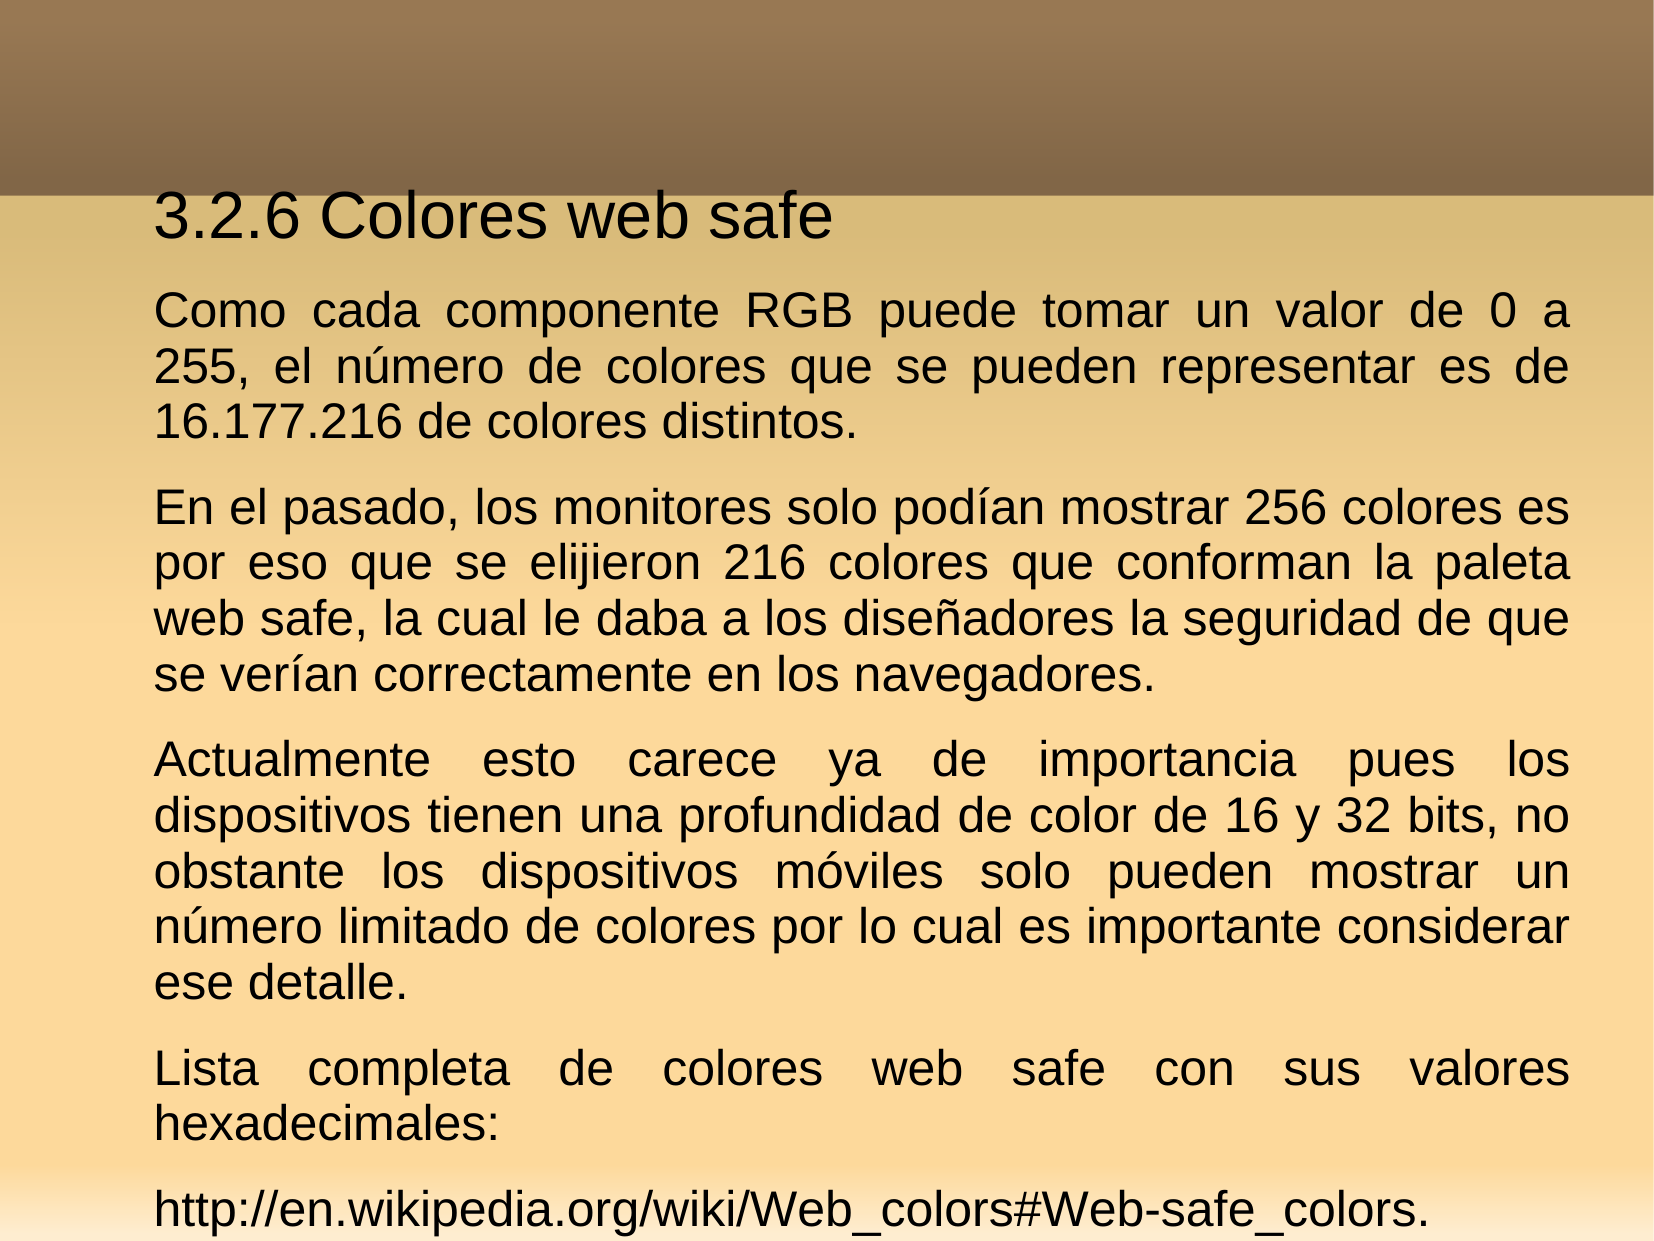

# 3.2.6 Colores web safe
Como cada componente RGB puede tomar un valor de 0 a 255, el número de colores que se pueden representar es de 16.177.216 de colores distintos.
En el pasado, los monitores solo podían mostrar 256 colores es por eso que se elijieron 216 colores que conforman la paleta web safe, la cual le daba a los diseñadores la seguridad de que se verían correctamente en los navegadores.
Actualmente esto carece ya de importancia pues los dispositivos tienen una profundidad de color de 16 y 32 bits, no obstante los dispositivos móviles solo pueden mostrar un número limitado de colores por lo cual es importante considerar ese detalle.
Lista completa de colores web safe con sus valores hexadecimales:
http://en.wikipedia.org/wiki/Web_colors#Web-safe_colors.